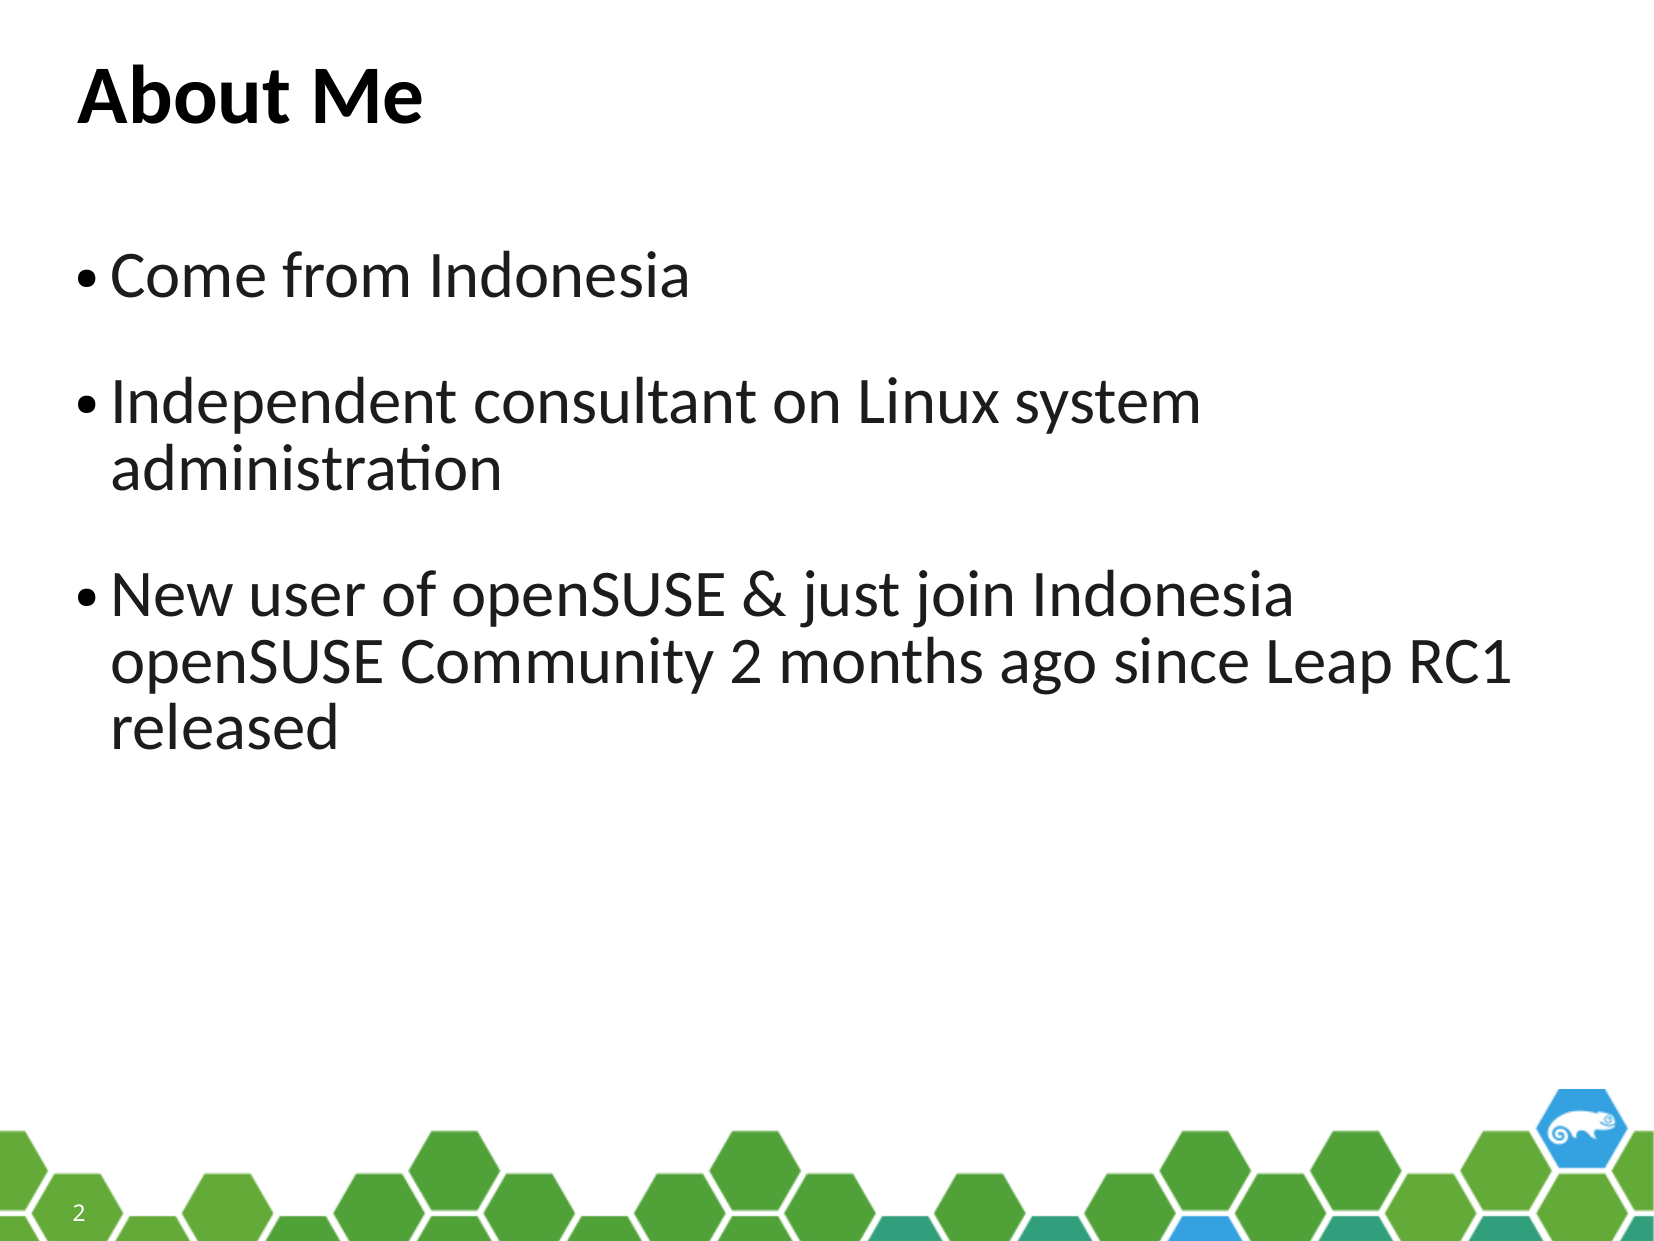

# About Me
Come from Indonesia
Independent consultant on Linux system administration
New user of openSUSE & just join Indonesia openSUSE Community 2 months ago since Leap RC1 released